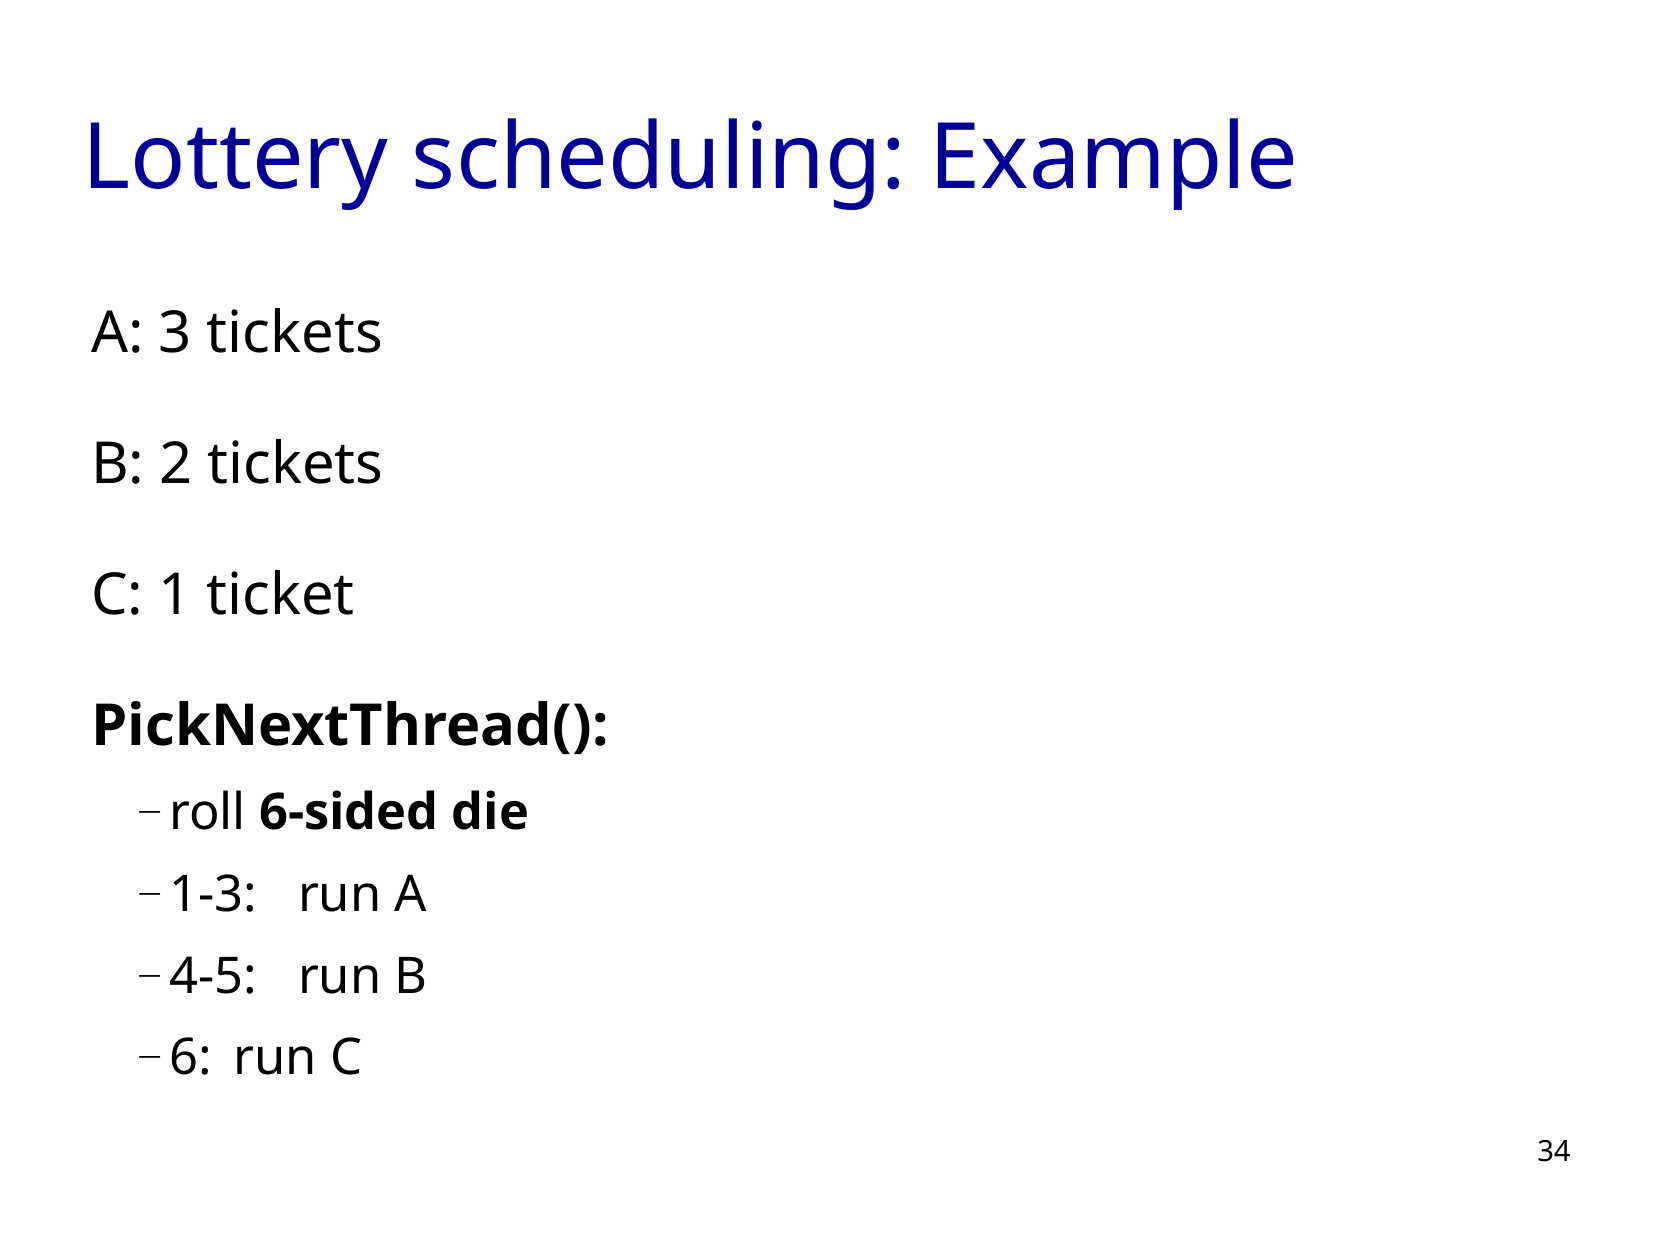

# Lottery scheduling: Example
A: 3 tickets
B: 2 tickets
C: 1 ticket
PickNextThread():
roll 6-sided die
1-3: 	run A
4-5: 	run B
6: 		run C
34